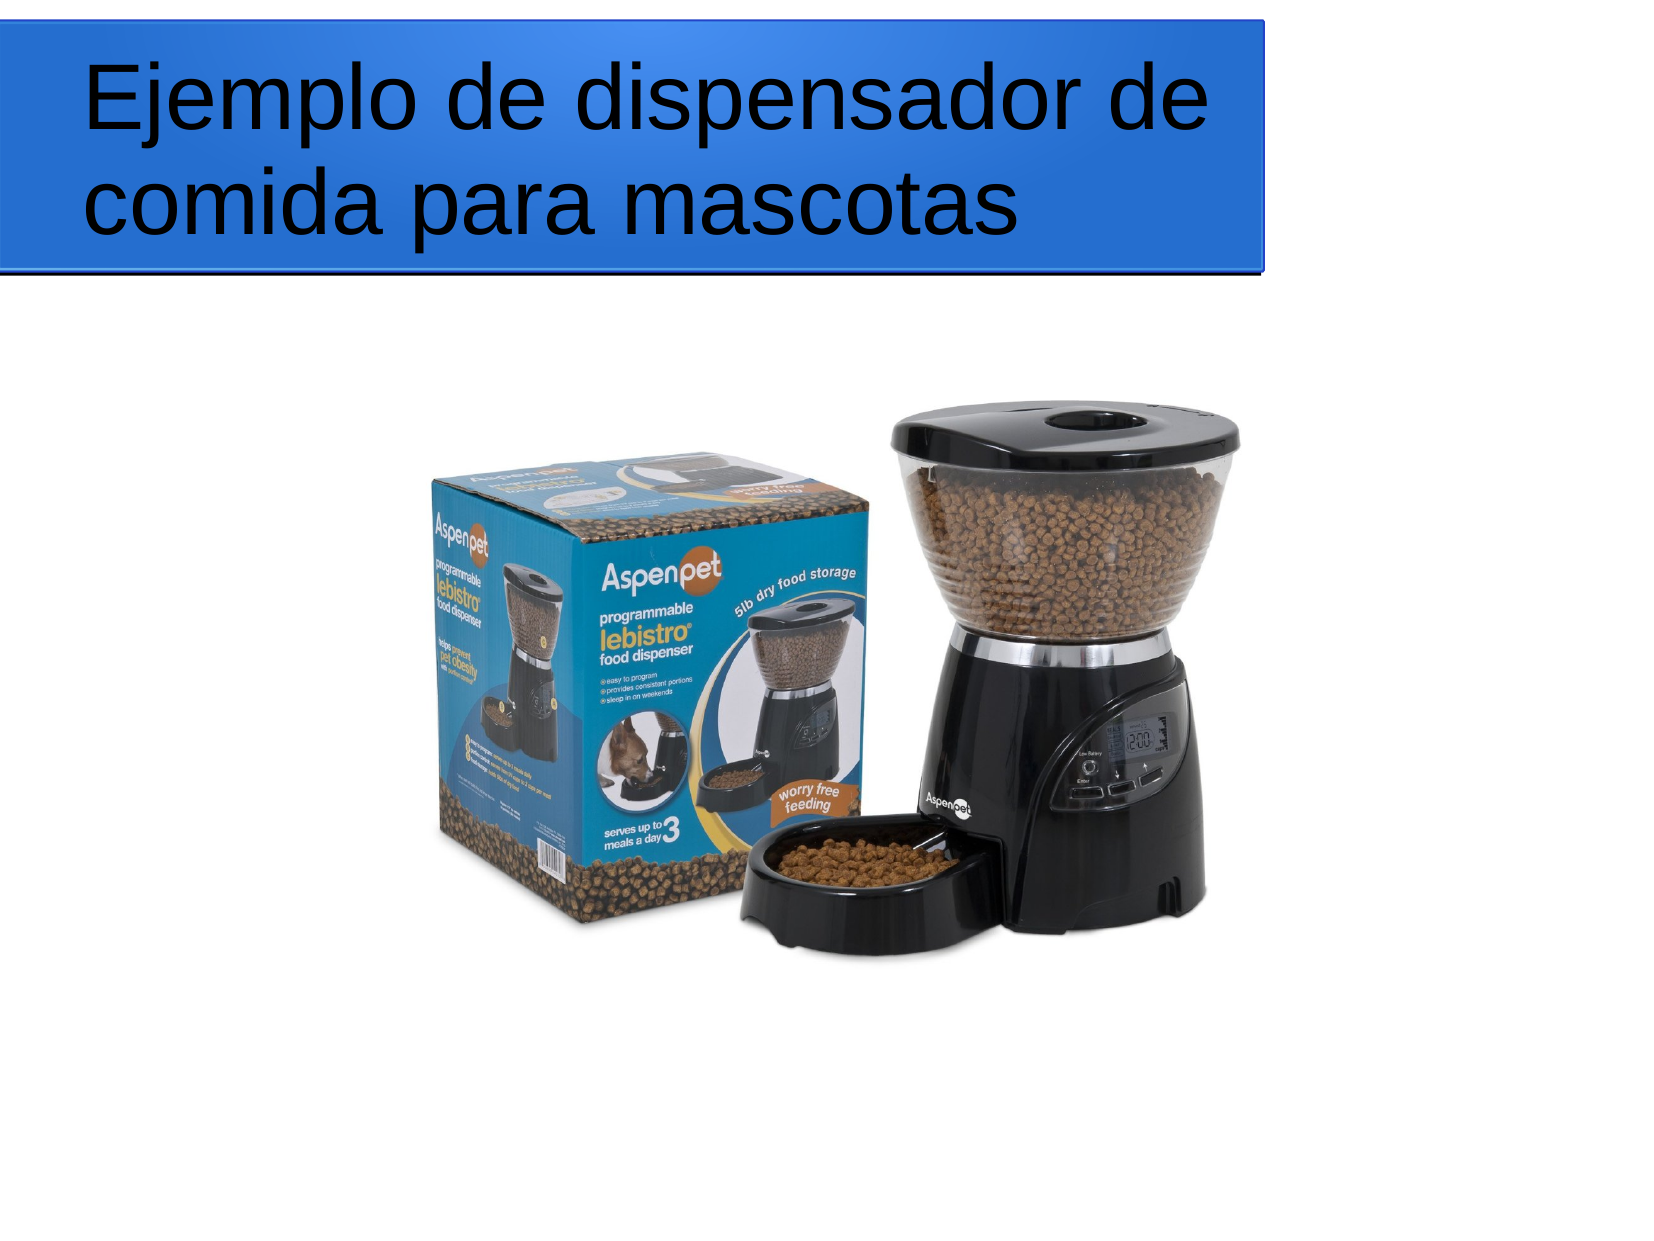

# Ejemplo de dispensador de comida para mascotas